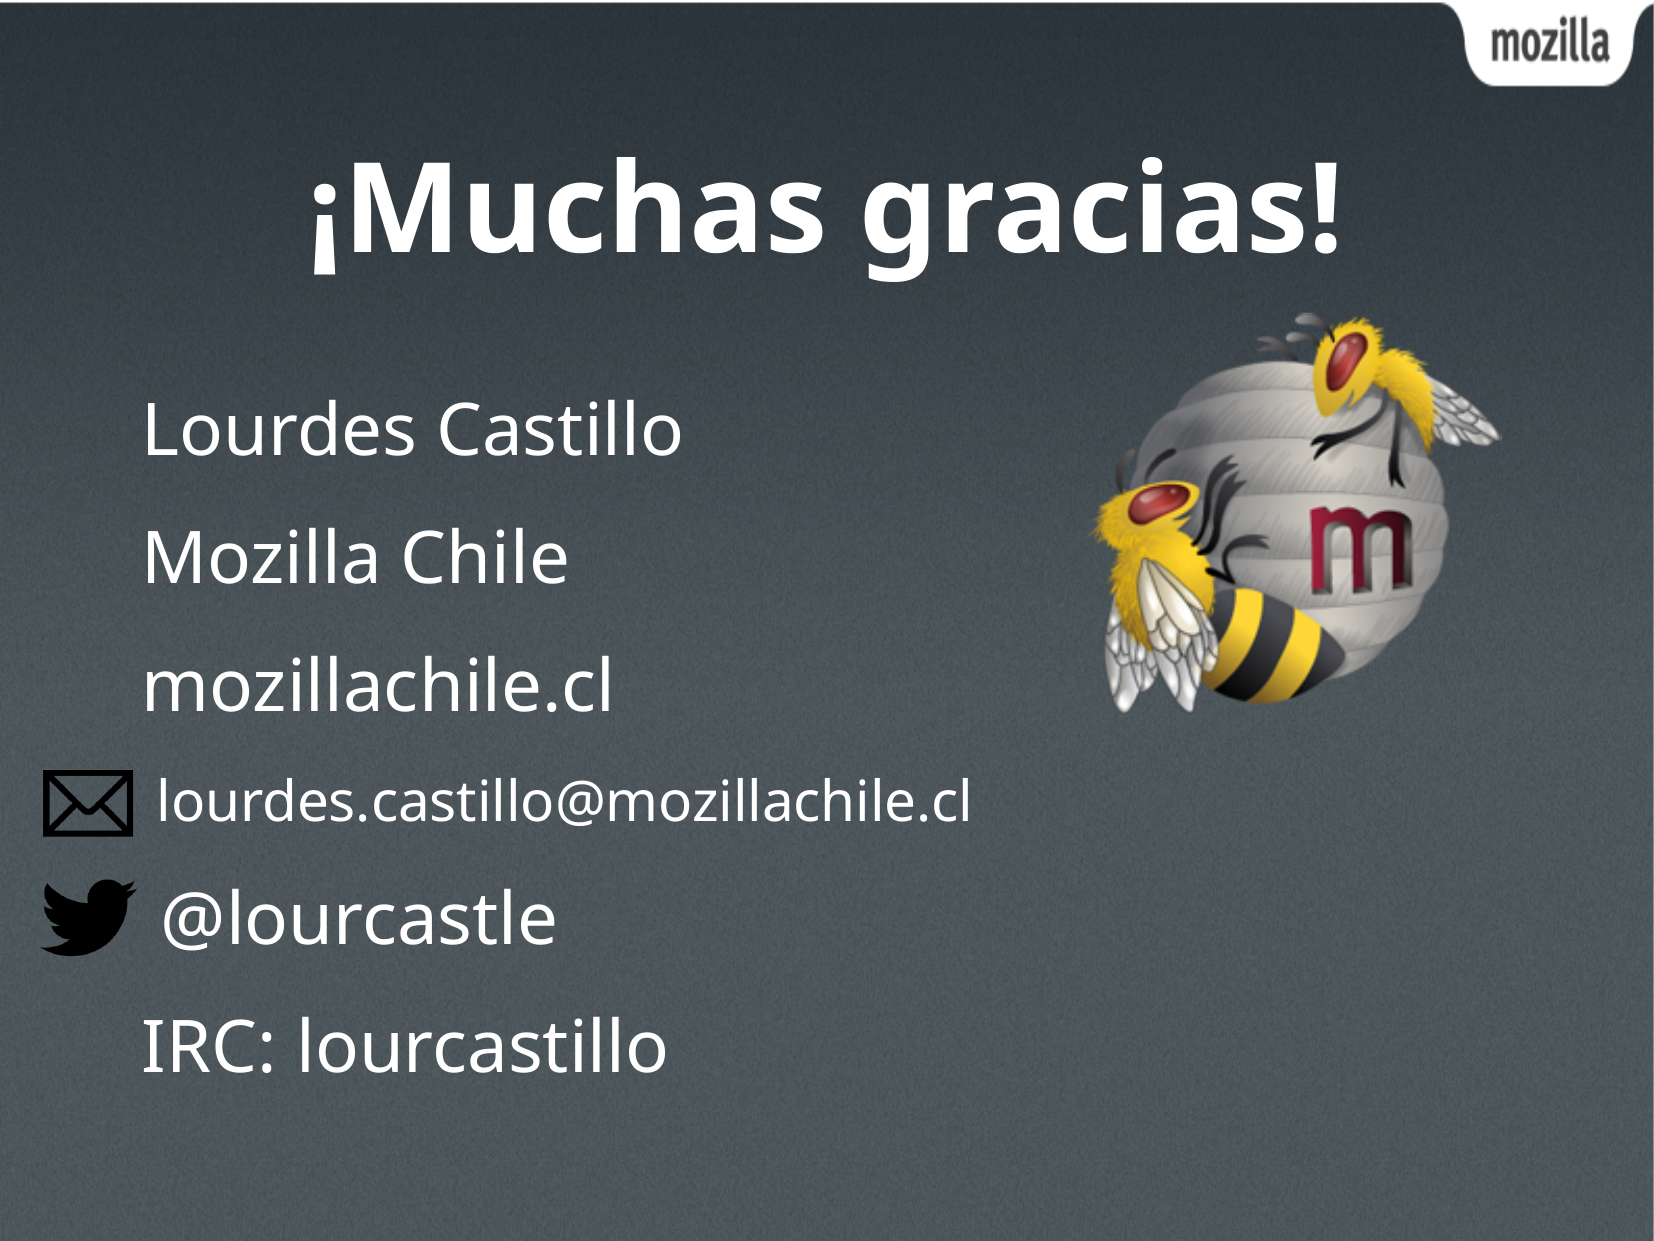

# ¡Muchas gracias!
Lourdes Castillo
Mozilla Chile
mozillachile.cl
 lourdes.castillo@mozillachile.cl
 @lourcastle
IRC: lourcastillo